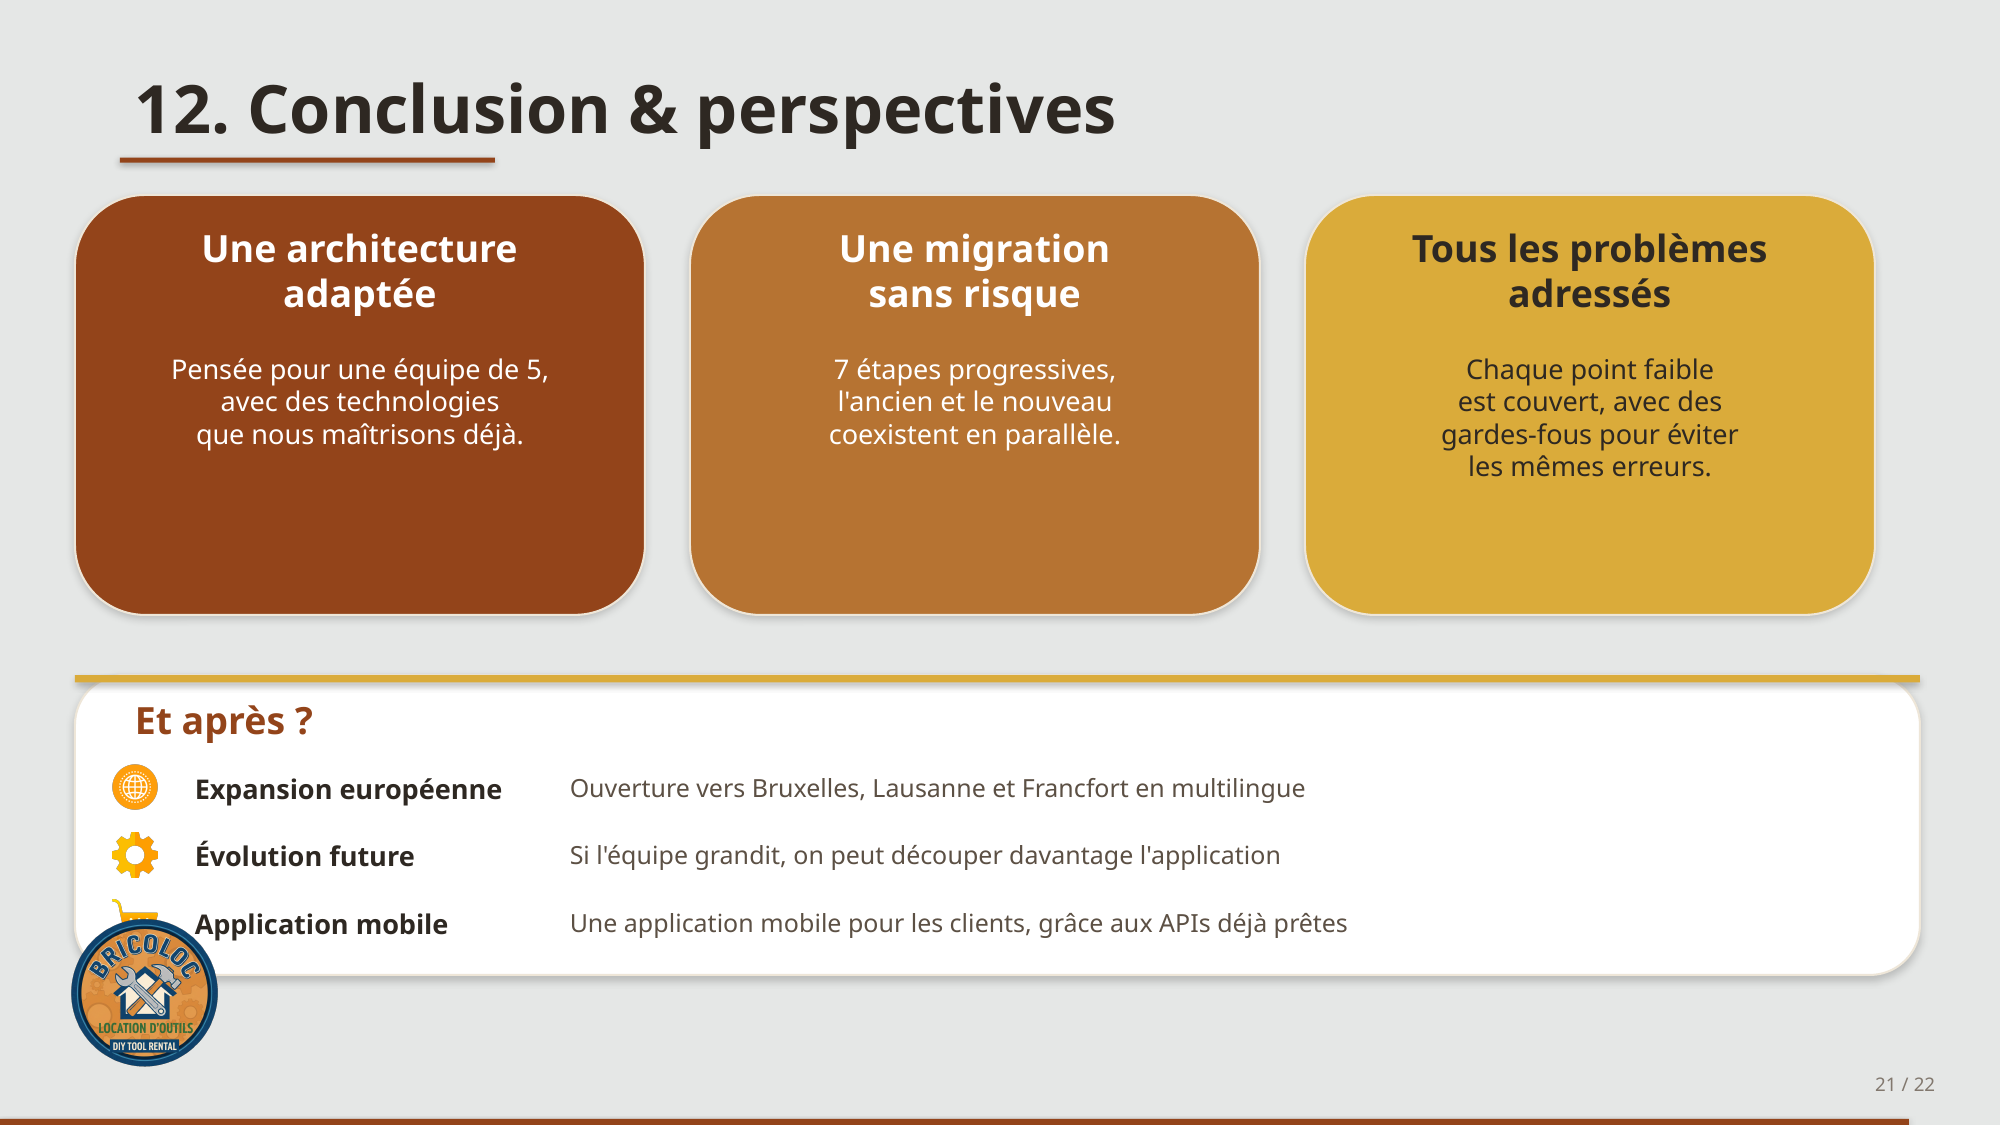

12. Conclusion & perspectives
Une architecture
adaptée
Une migration
sans risque
Tous les problèmes
adressés
Pensée pour une équipe de 5,
avec des technologies
que nous maîtrisons déjà.
7 étapes progressives,
l'ancien et le nouveau
coexistent en parallèle.
Chaque point faible
est couvert, avec des
gardes-fous pour éviter
les mêmes erreurs.
Et après ?
Expansion européenne
Ouverture vers Bruxelles, Lausanne et Francfort en multilingue
Évolution future
Si l'équipe grandit, on peut découper davantage l'application
Application mobile
Une application mobile pour les clients, grâce aux APIs déjà prêtes
21 / 22